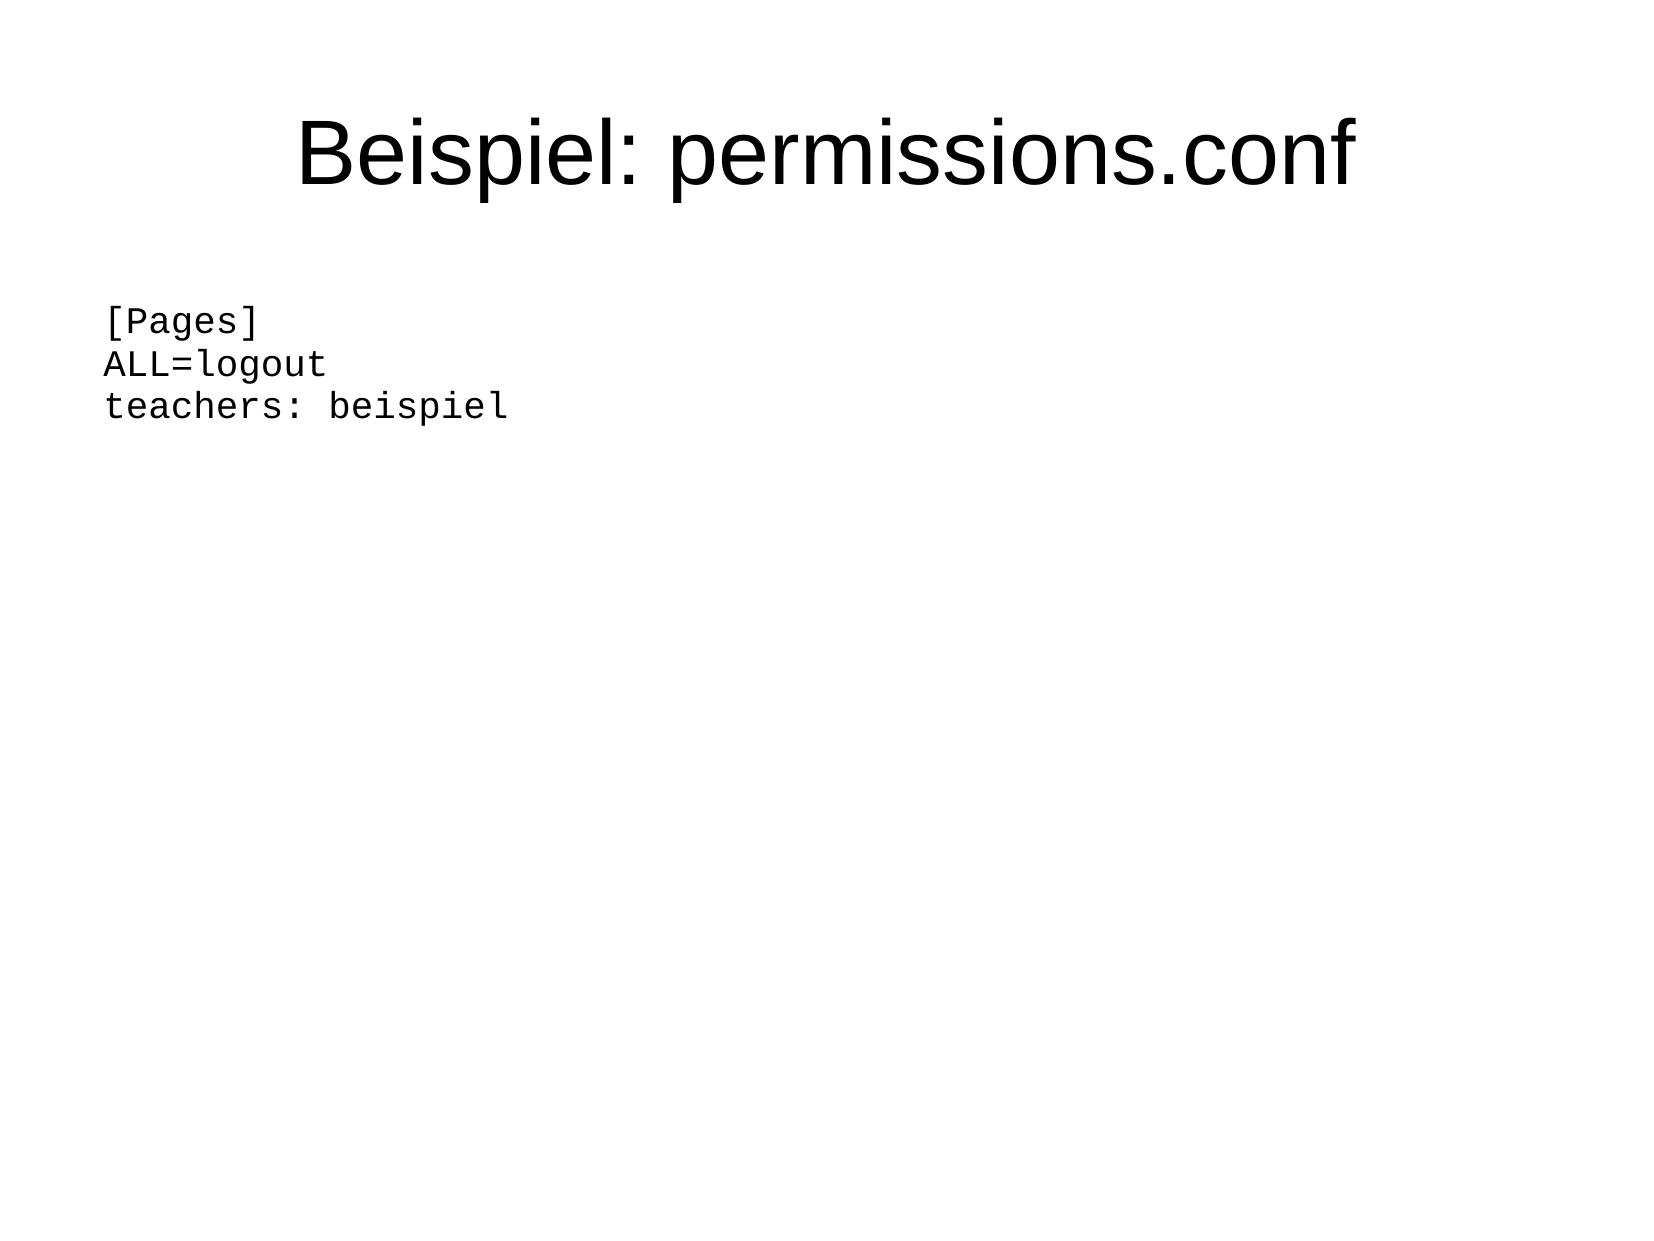

# Beispiel: permissions.conf
[Pages]
ALL=logout
teachers: beispiel